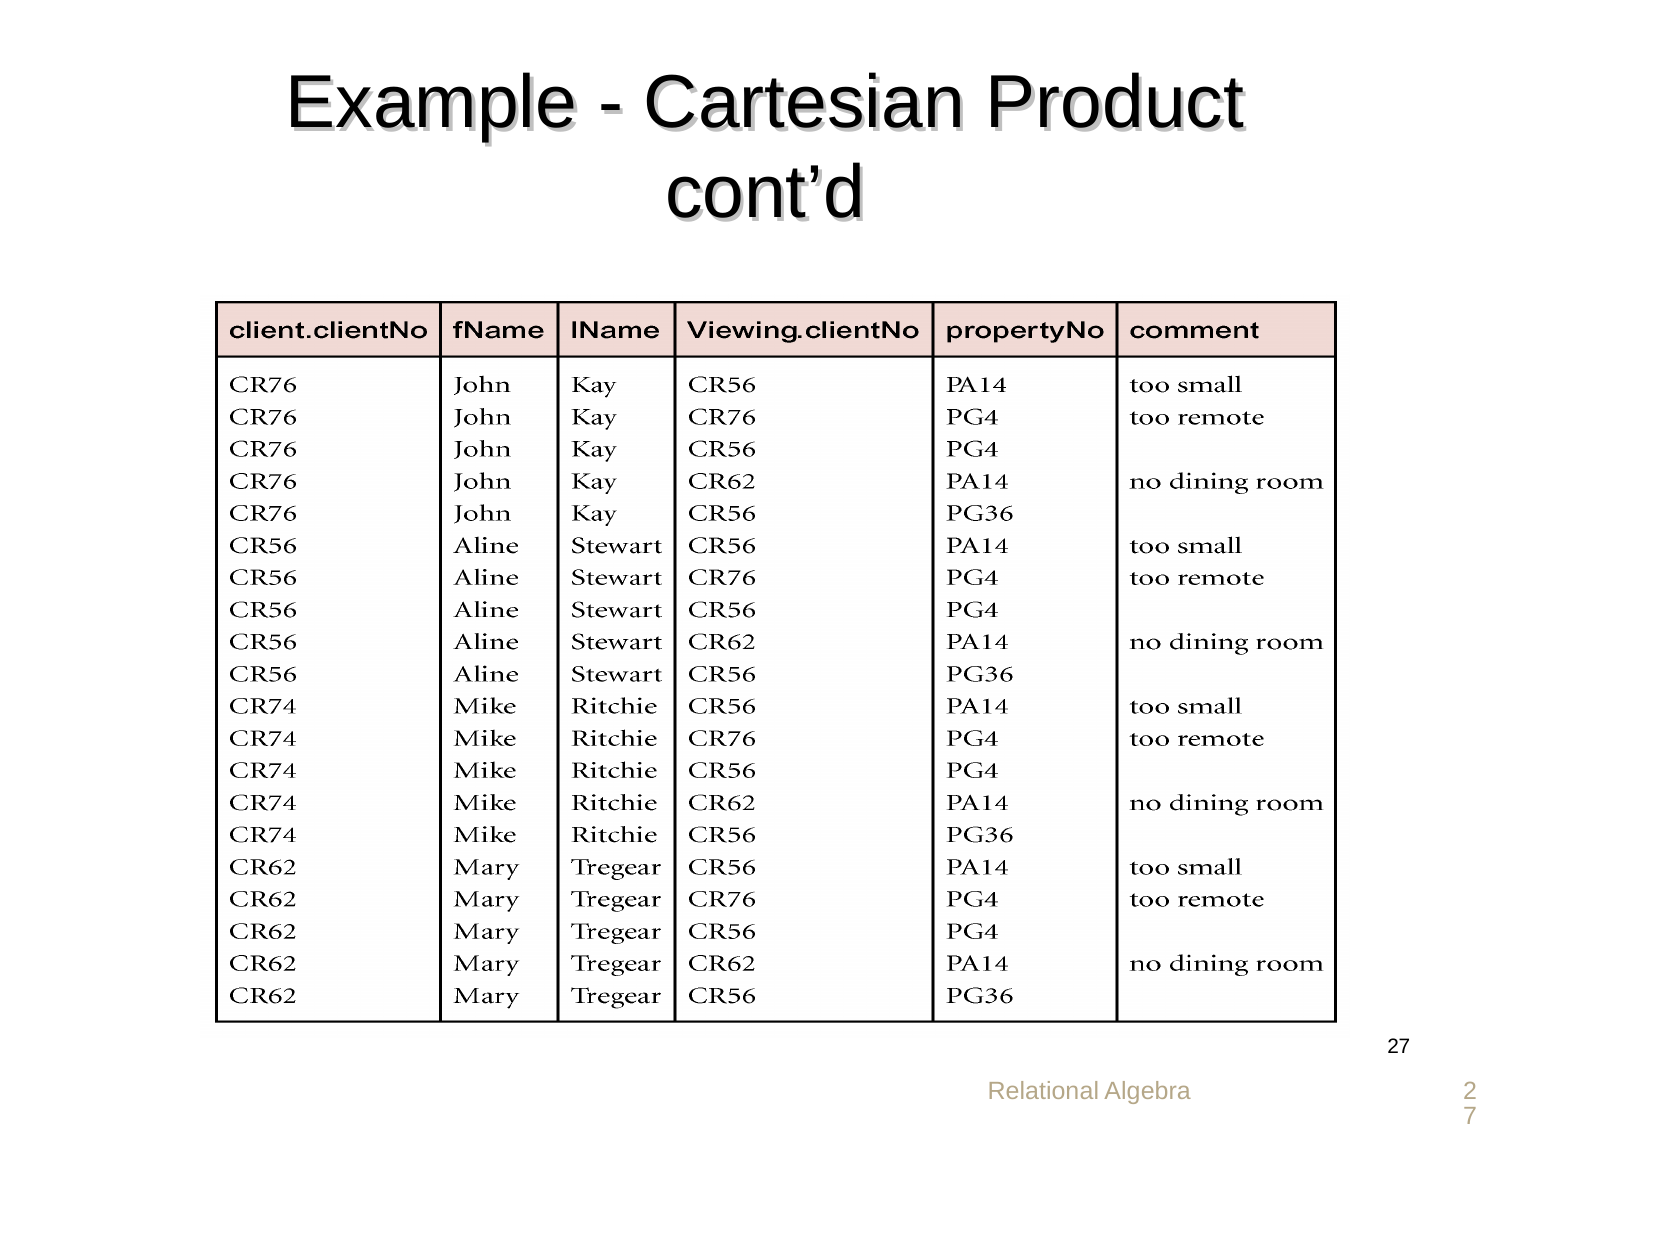

# Example - Cartesian Product cont’d
Relational Algebra